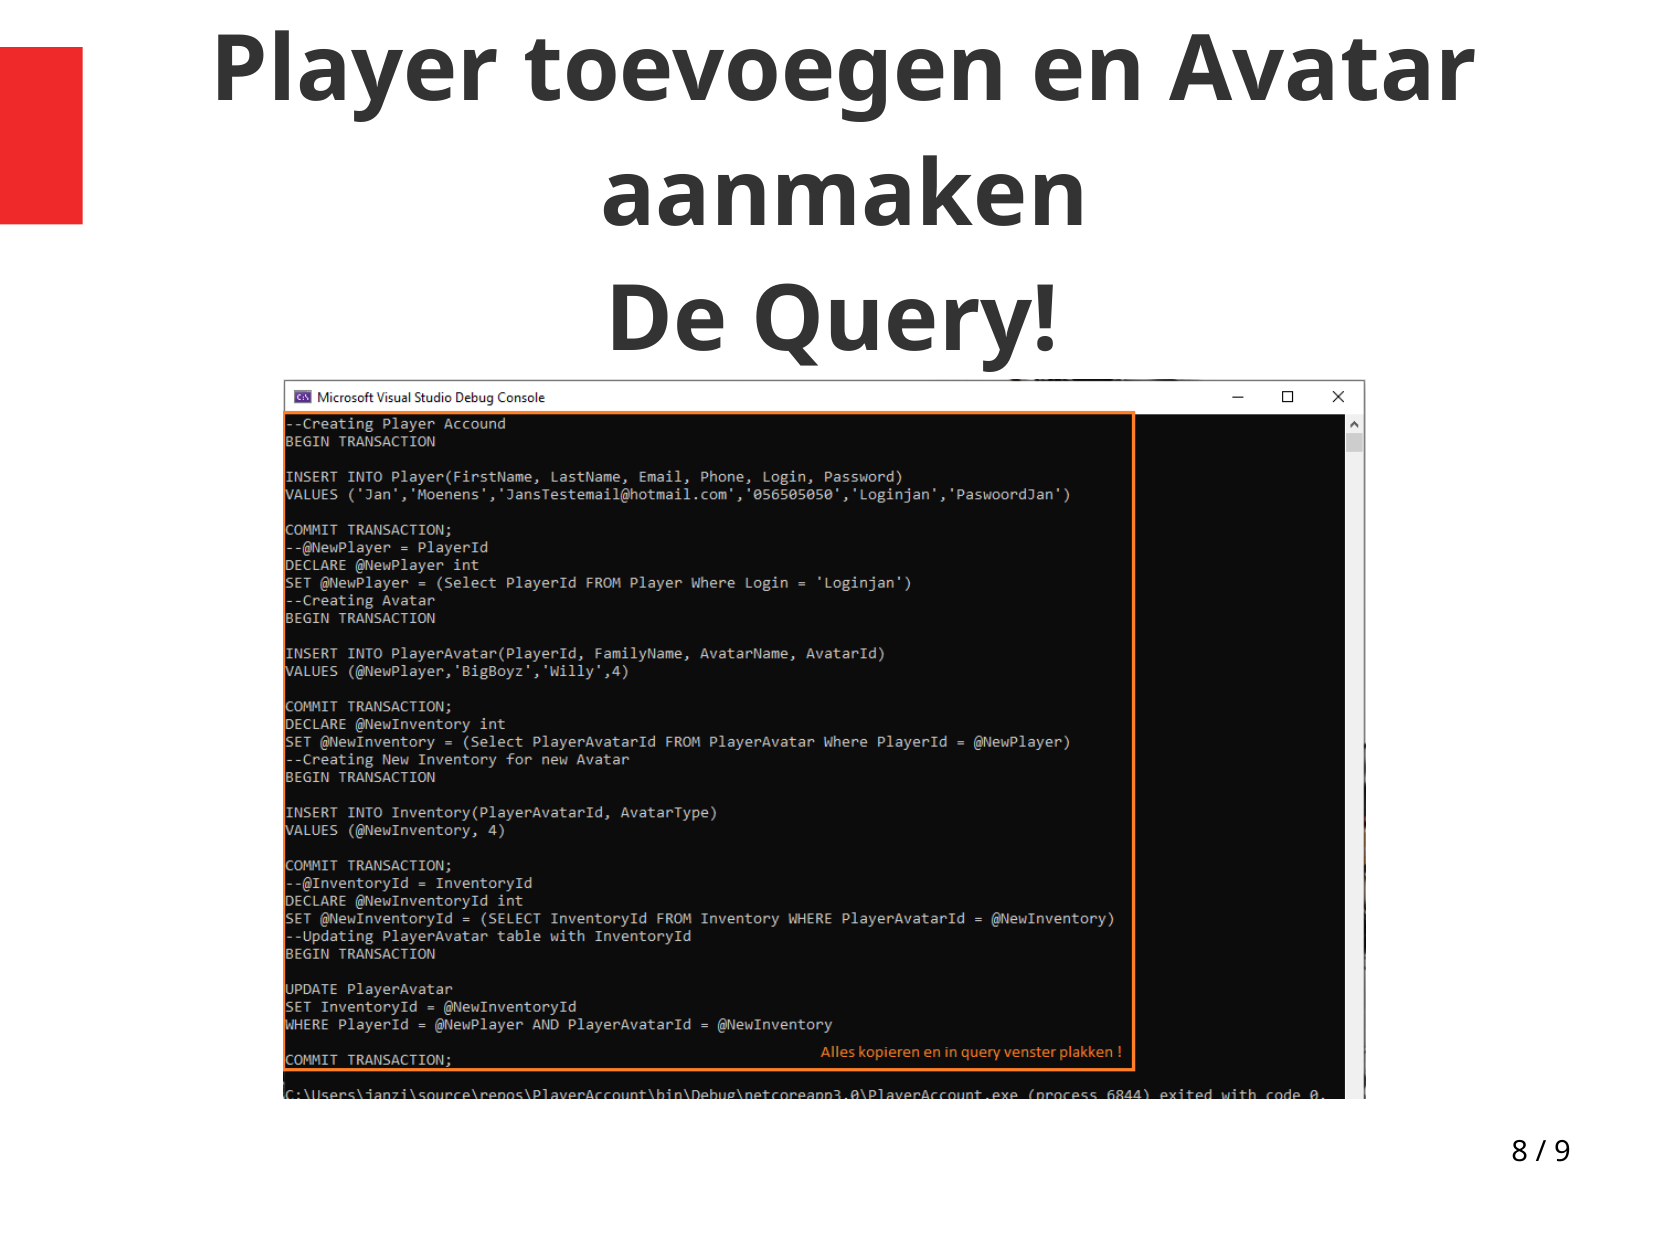

# Player toevoegen en Avatar aanmaken De Query!
8